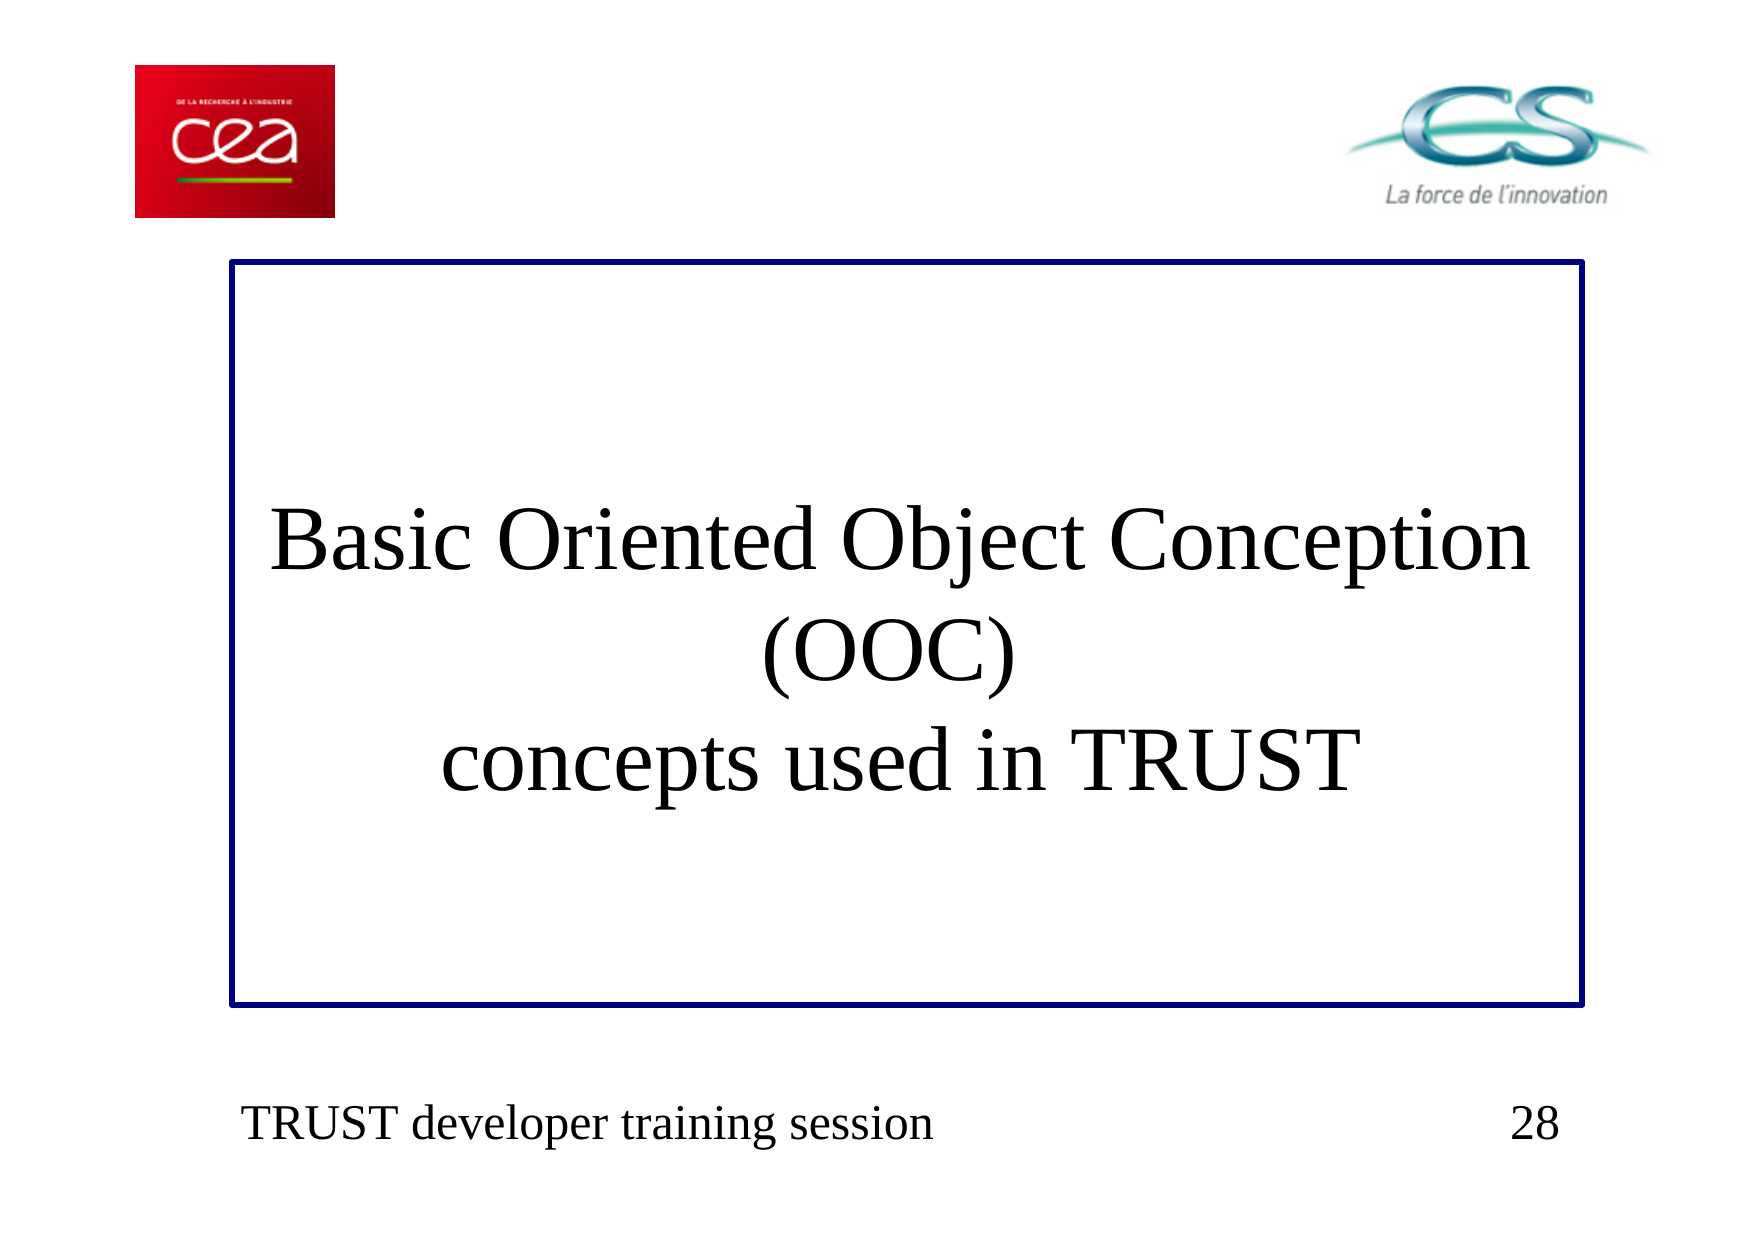

#
Basic Oriented Object Conception (OOC)
concepts used in TRUST
TRUST developer training session
28